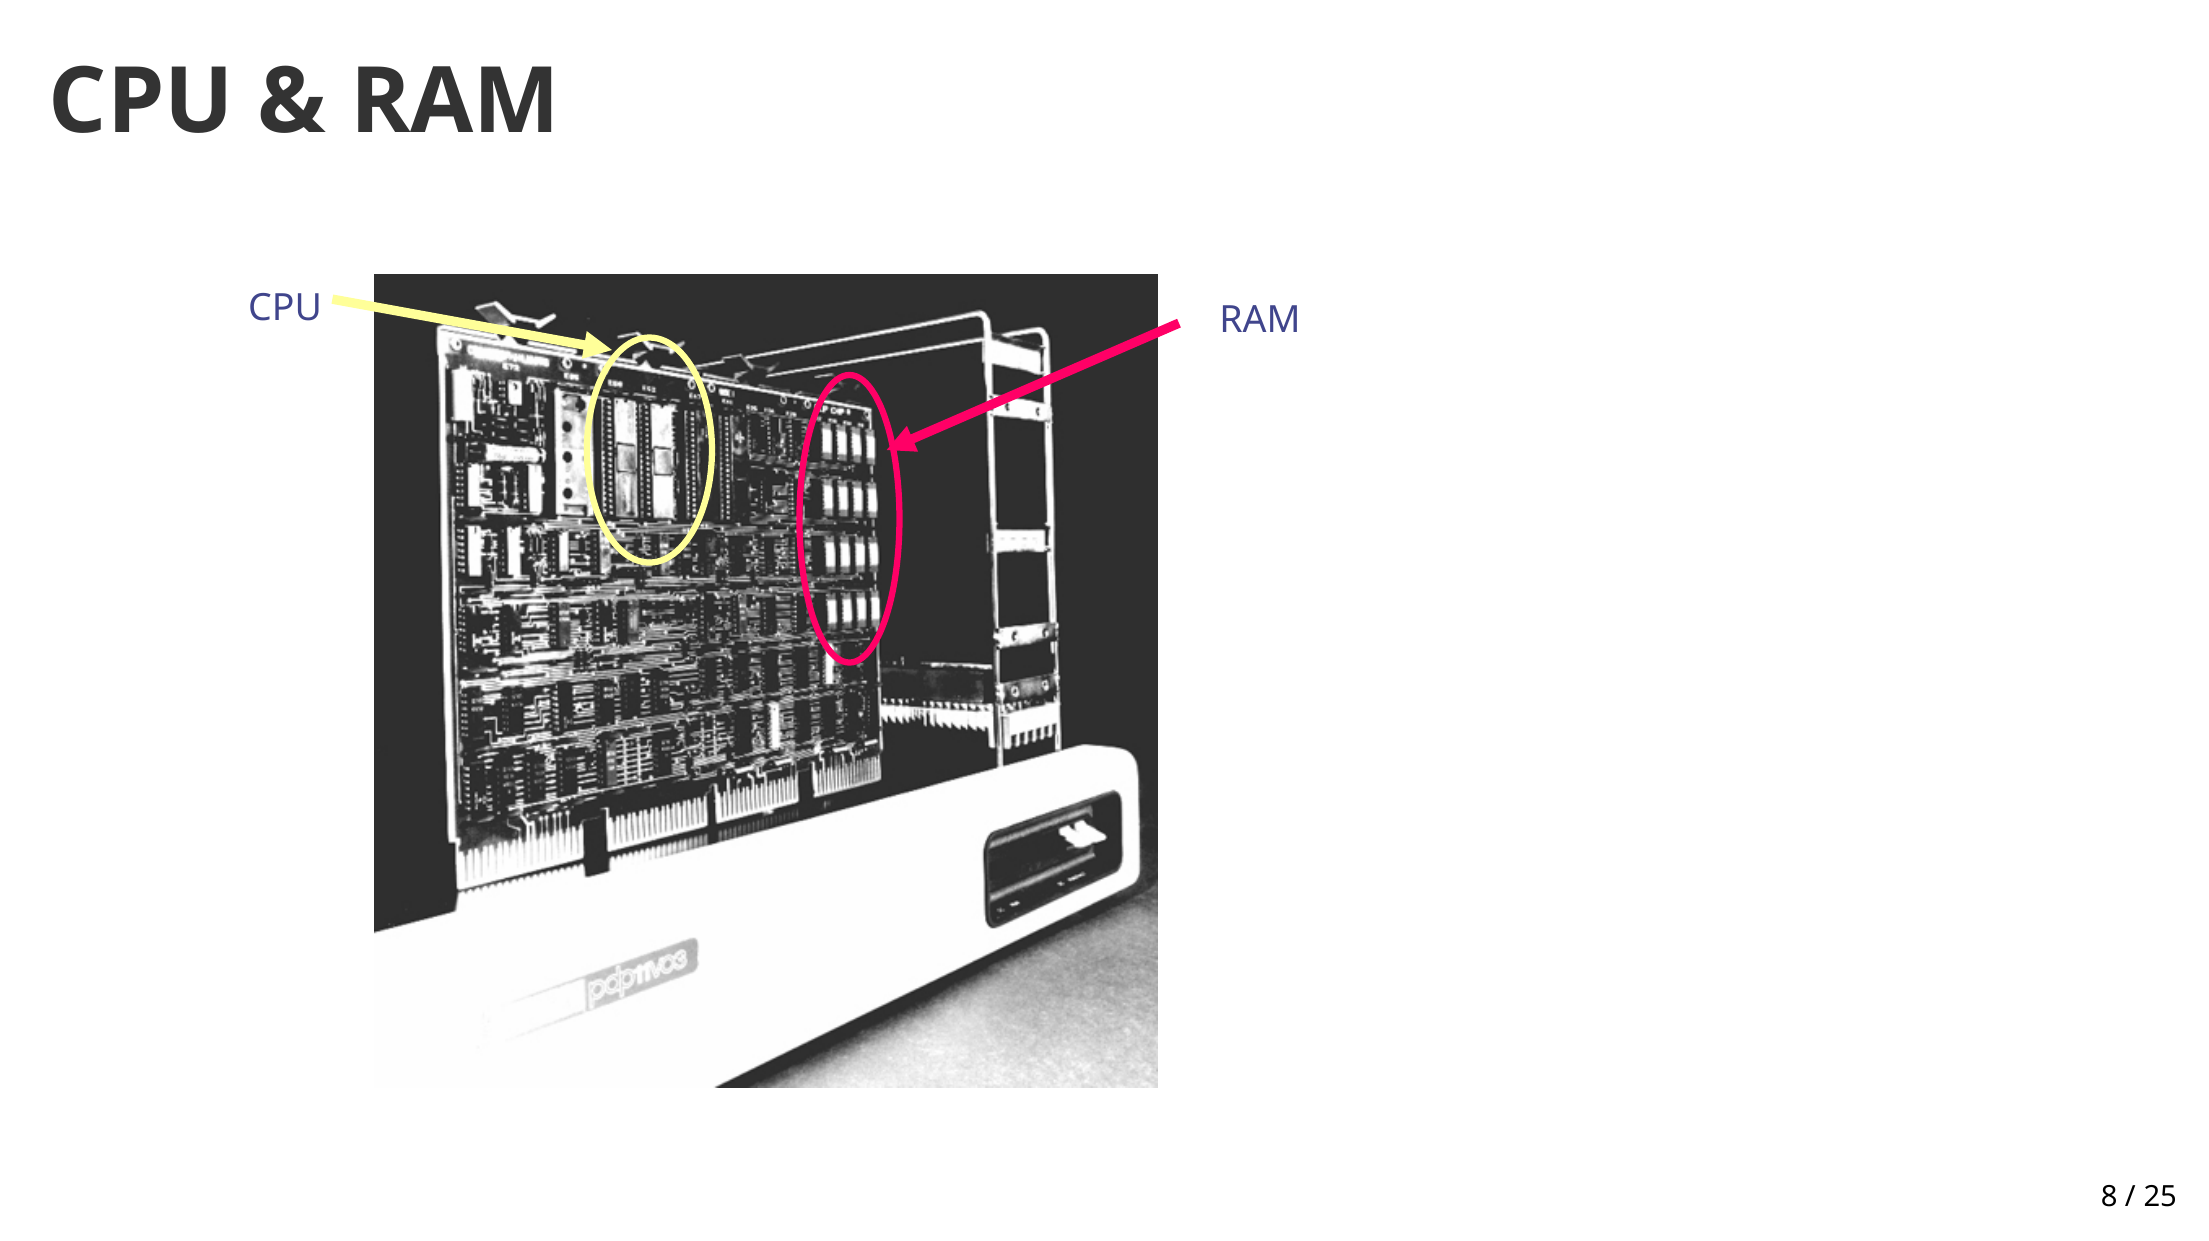

# CPU & RAM
CPU
RAM
8